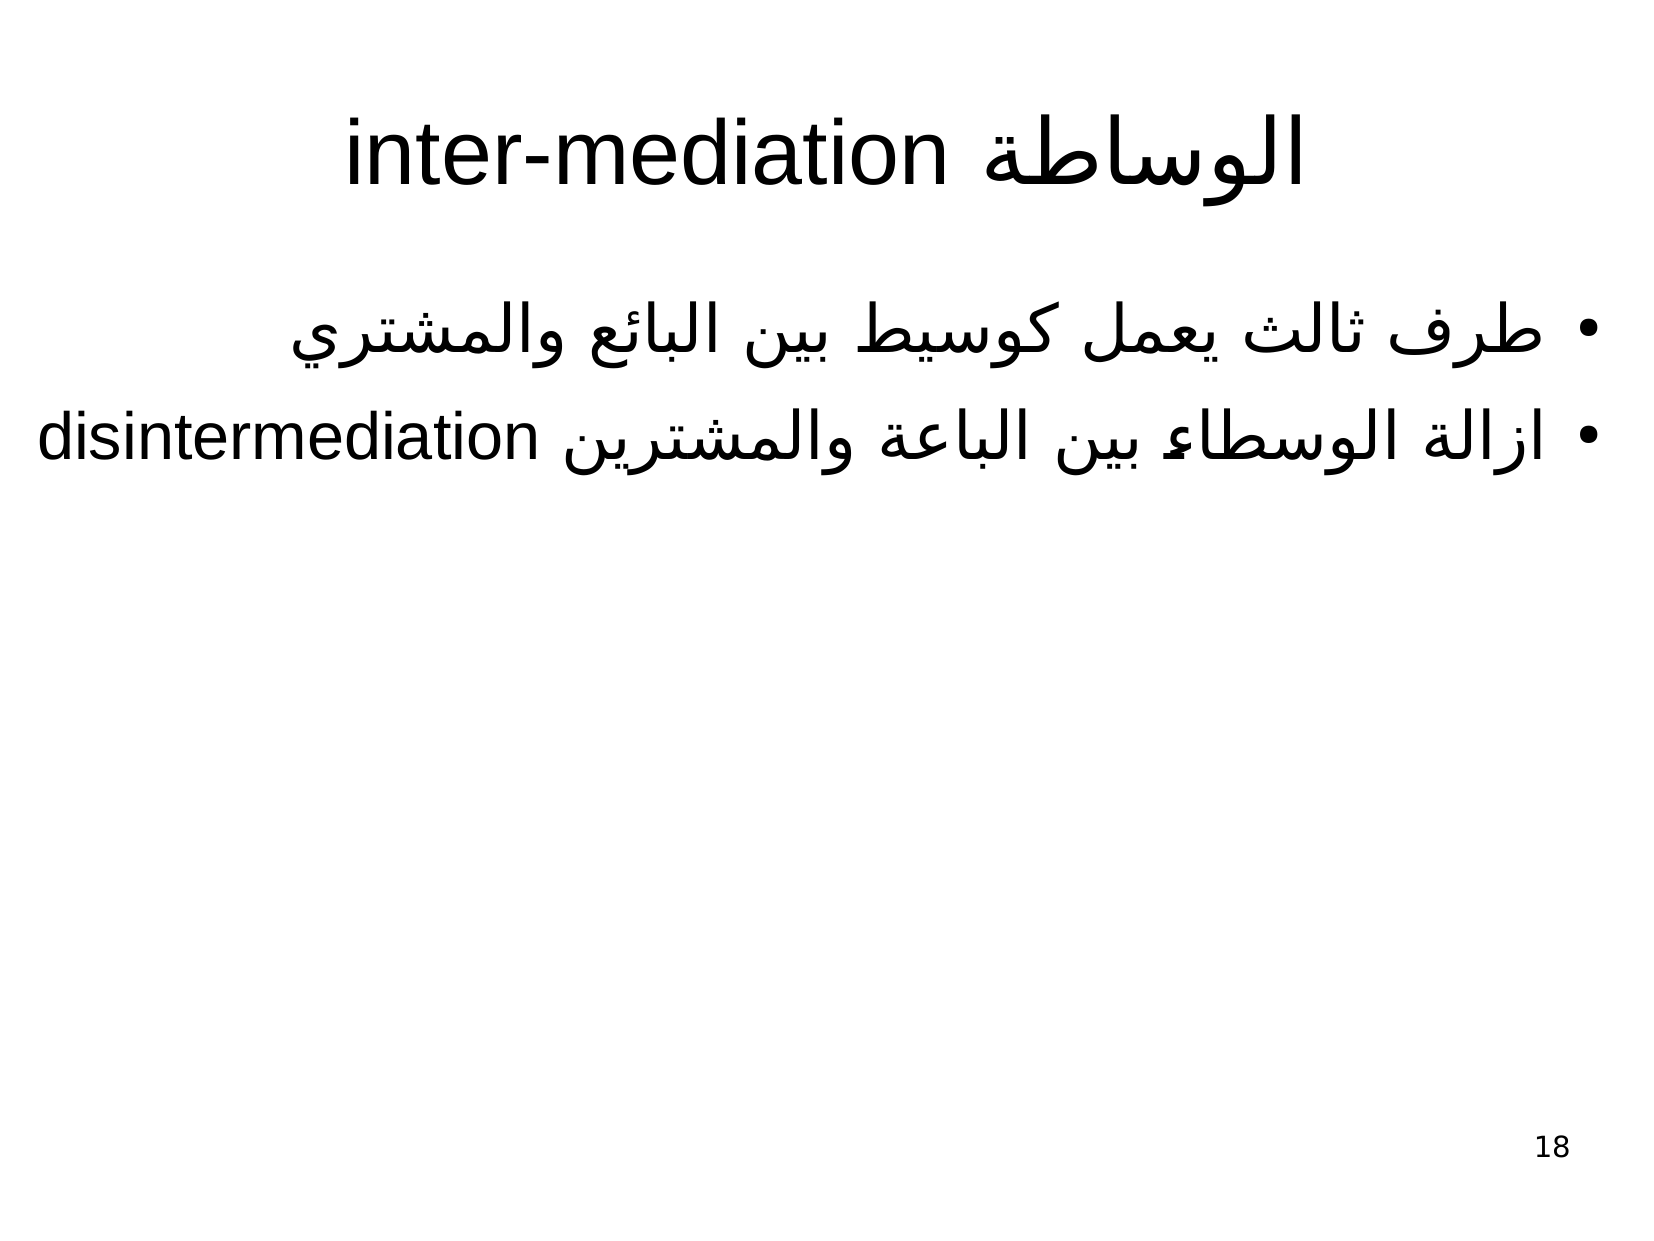

# الوساطة inter-mediation
طرف ثالث يعمل كوسيط بين البائع والمشتري
ازالة الوسطاء بين الباعة والمشترين disintermediation
18